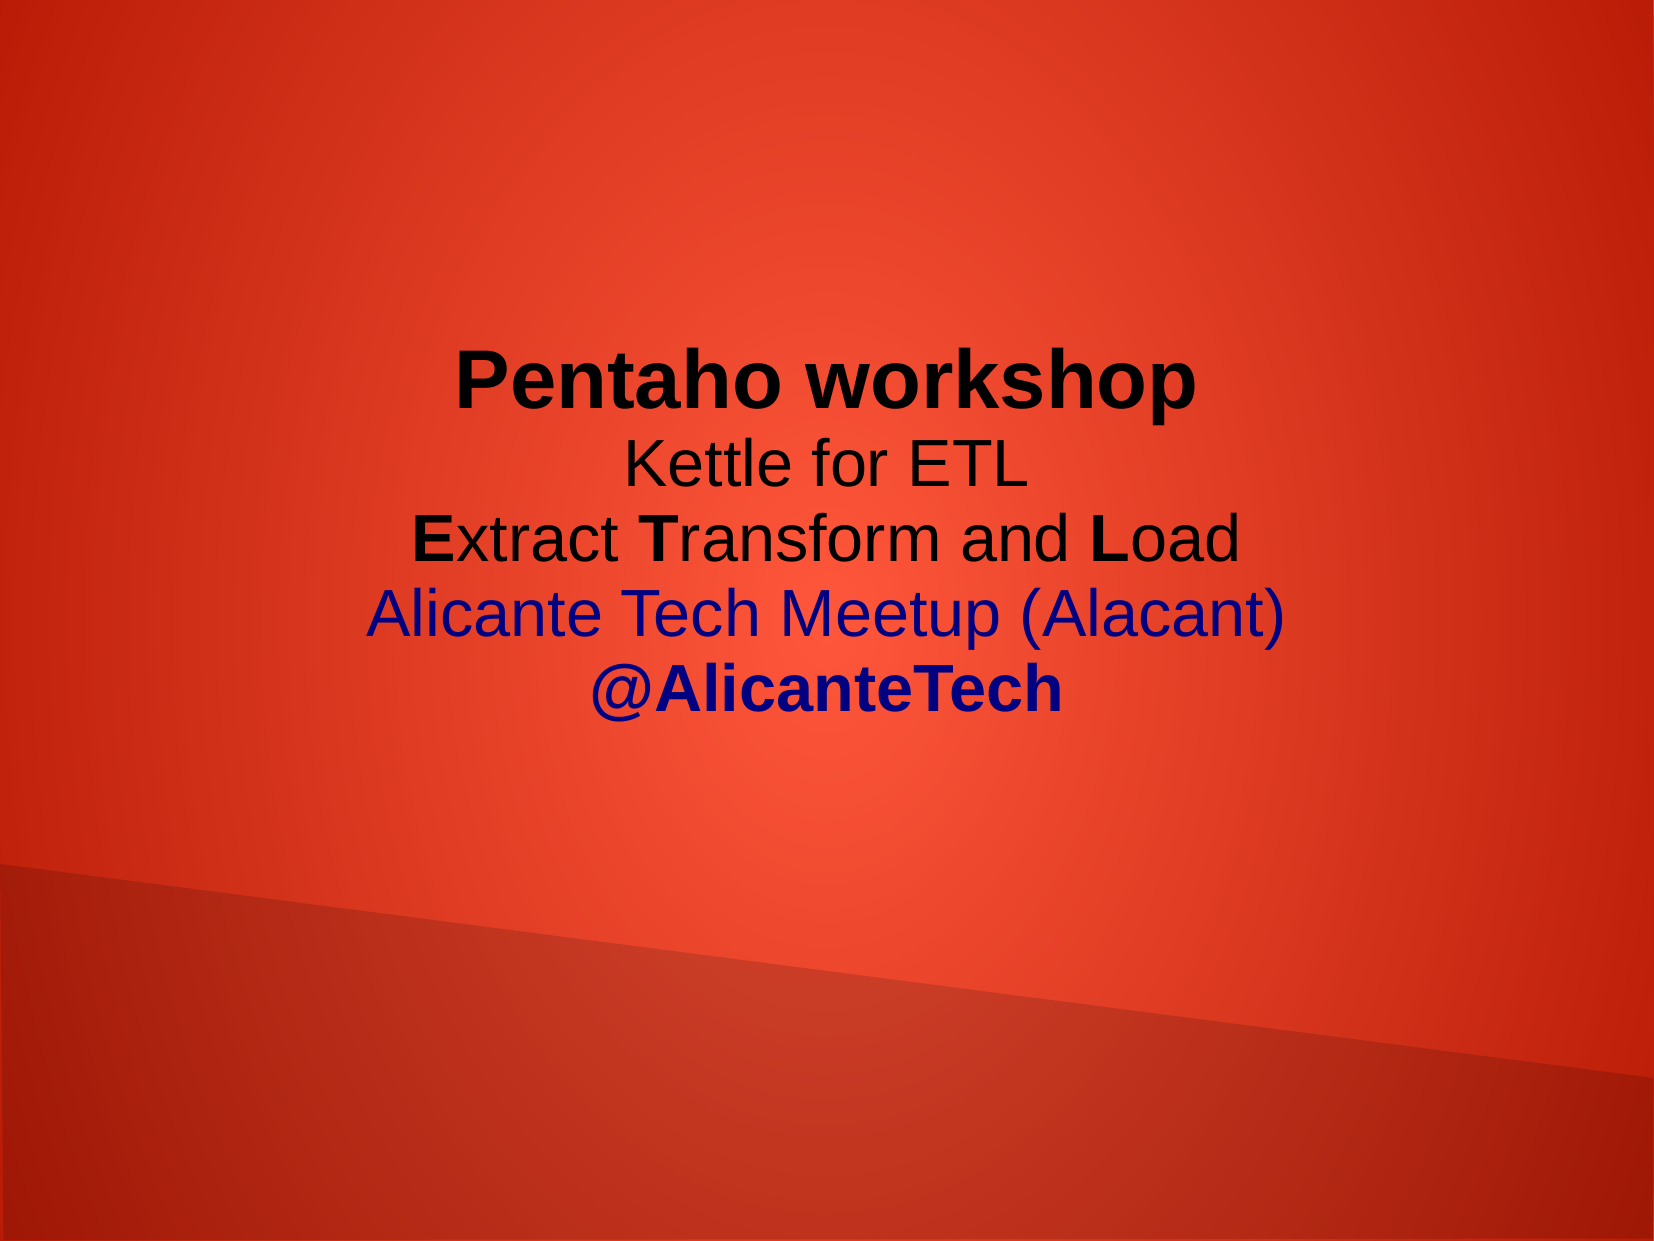

# Pentaho workshop
Kettle for ETL
Extract Transform and Load
Alicante Tech Meetup (Alacant)
@AlicanteTech